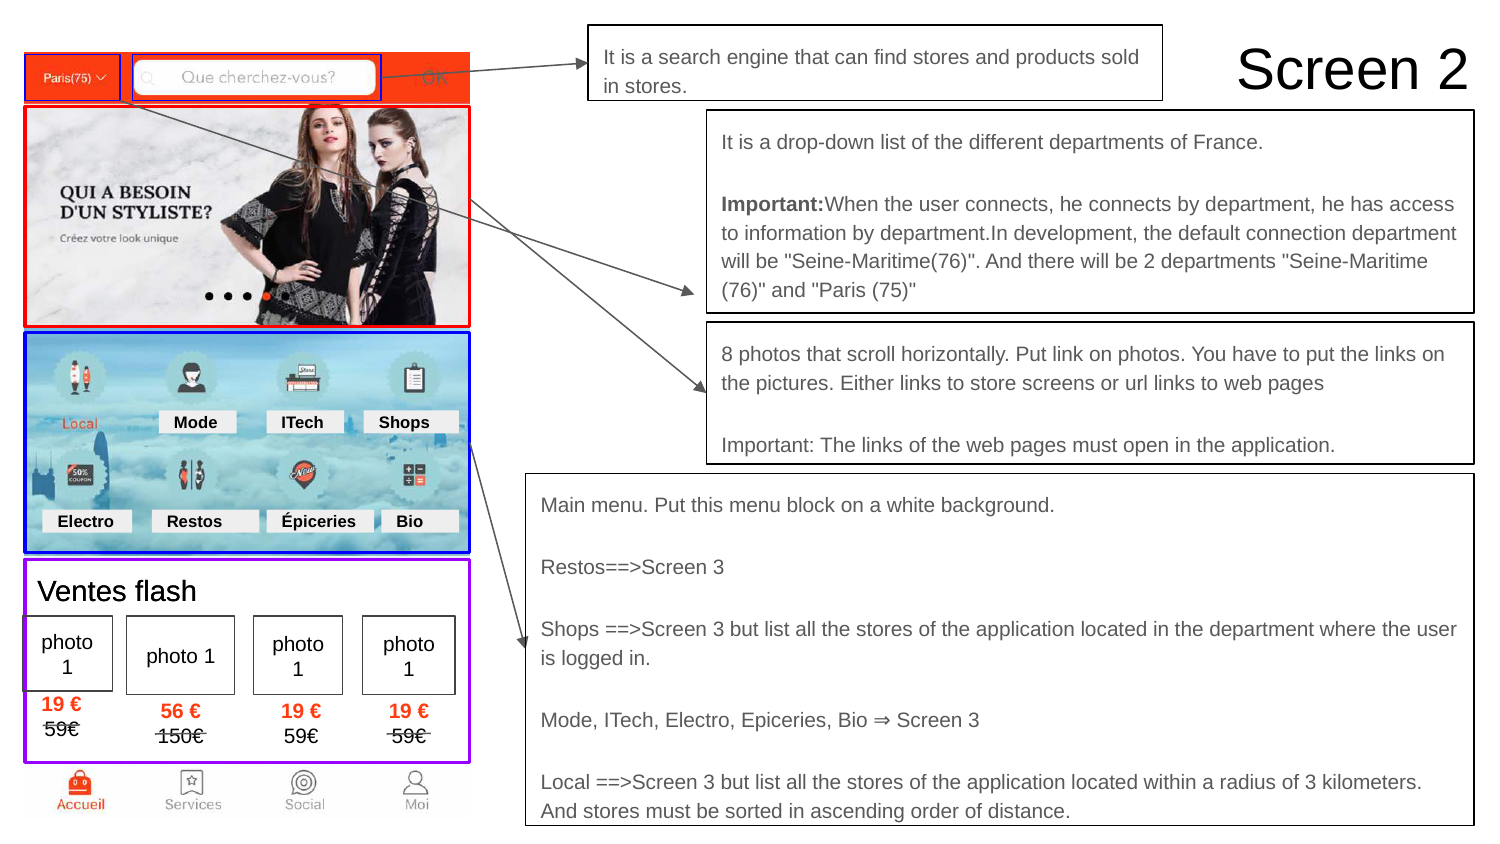

# Screen 2
It is a search engine that can find stores and products sold in stores.
It is a drop-down list of the different departments of France.
Important:When the user connects, he connects by department, he has access to information by department.In development, the default connection department will be "Seine-Maritime(76)". And there will be 2 departments "Seine-Maritime (76)" and "Paris (75)"
8 photos that scroll horizontally. Put link on photos. You have to put the links on the pictures. Either links to store screens or url links to web pages
Important: The links of the web pages must open in the application.
Mode
ITech
Shops
Electro
Restos
Épiceries
Bio
Main menu. Put this menu block on a white background.
Restos==>Screen 3
Shops ==>Screen 3 but list all the stores of the application located in the department where the user is logged in.
Mode, ITech, Electro, Epiceries, Bio ⇒ Screen 3
Local ==>Screen 3 but list all the stores of the application located within a radius of 3 kilometers. And stores must be sorted in ascending order of distance.
Ventes flash
Ventes flash
photo 1
19 €
59€
photo 1
56 €
150€
photo 1
19 €
59€
photo 1
19 €
59€